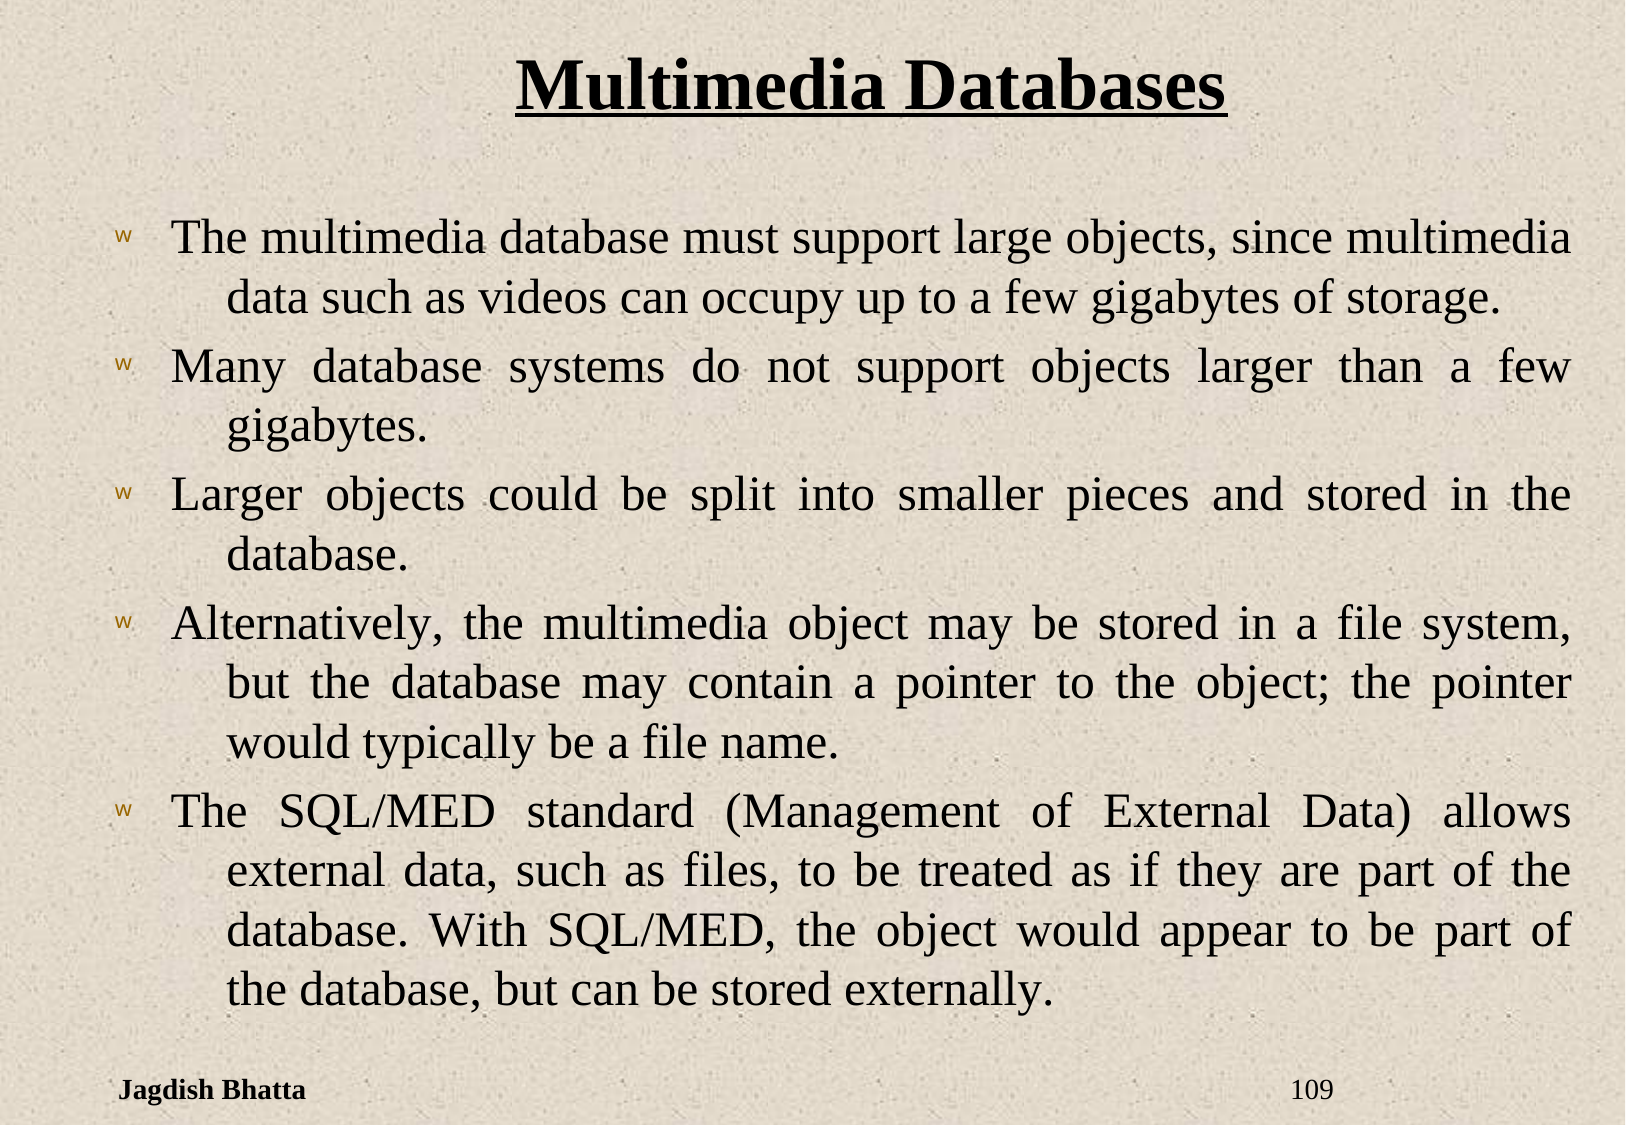

# Multimedia Databases
The multimedia database must support large objects, since multimedia data such as videos can occupy up to a few gigabytes of storage.
Many database systems do not support objects larger than a few gigabytes.
Larger objects could be split into smaller pieces and stored in the database.
Alternatively, the multimedia object may be stored in a file system, but the database may contain a pointer to the object; the pointer would typically be a file name.
The SQL/MED standard (Management of External Data) allows external data, such as files, to be treated as if they are part of the database. With SQL/MED, the object would appear to be part of the database, but can be stored externally.
Jagdish Bhatta
108